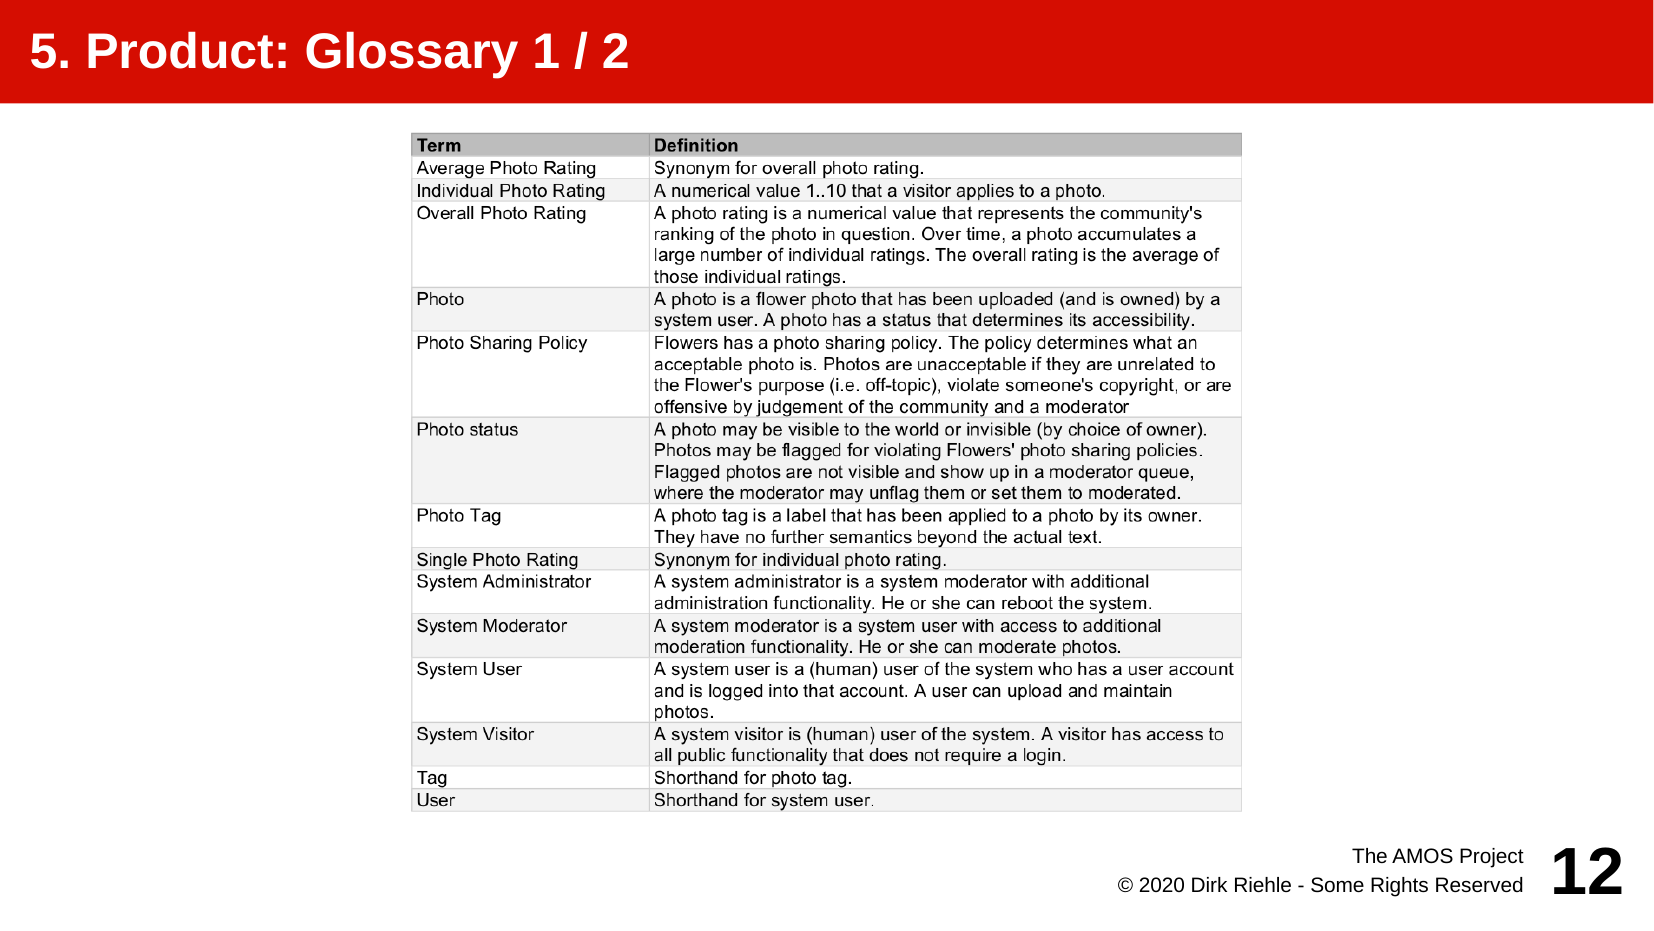

# 5. Product: Glossary 1 / 2
The AMOS Project
12
© 2020 Dirk Riehle - Some Rights Reserved